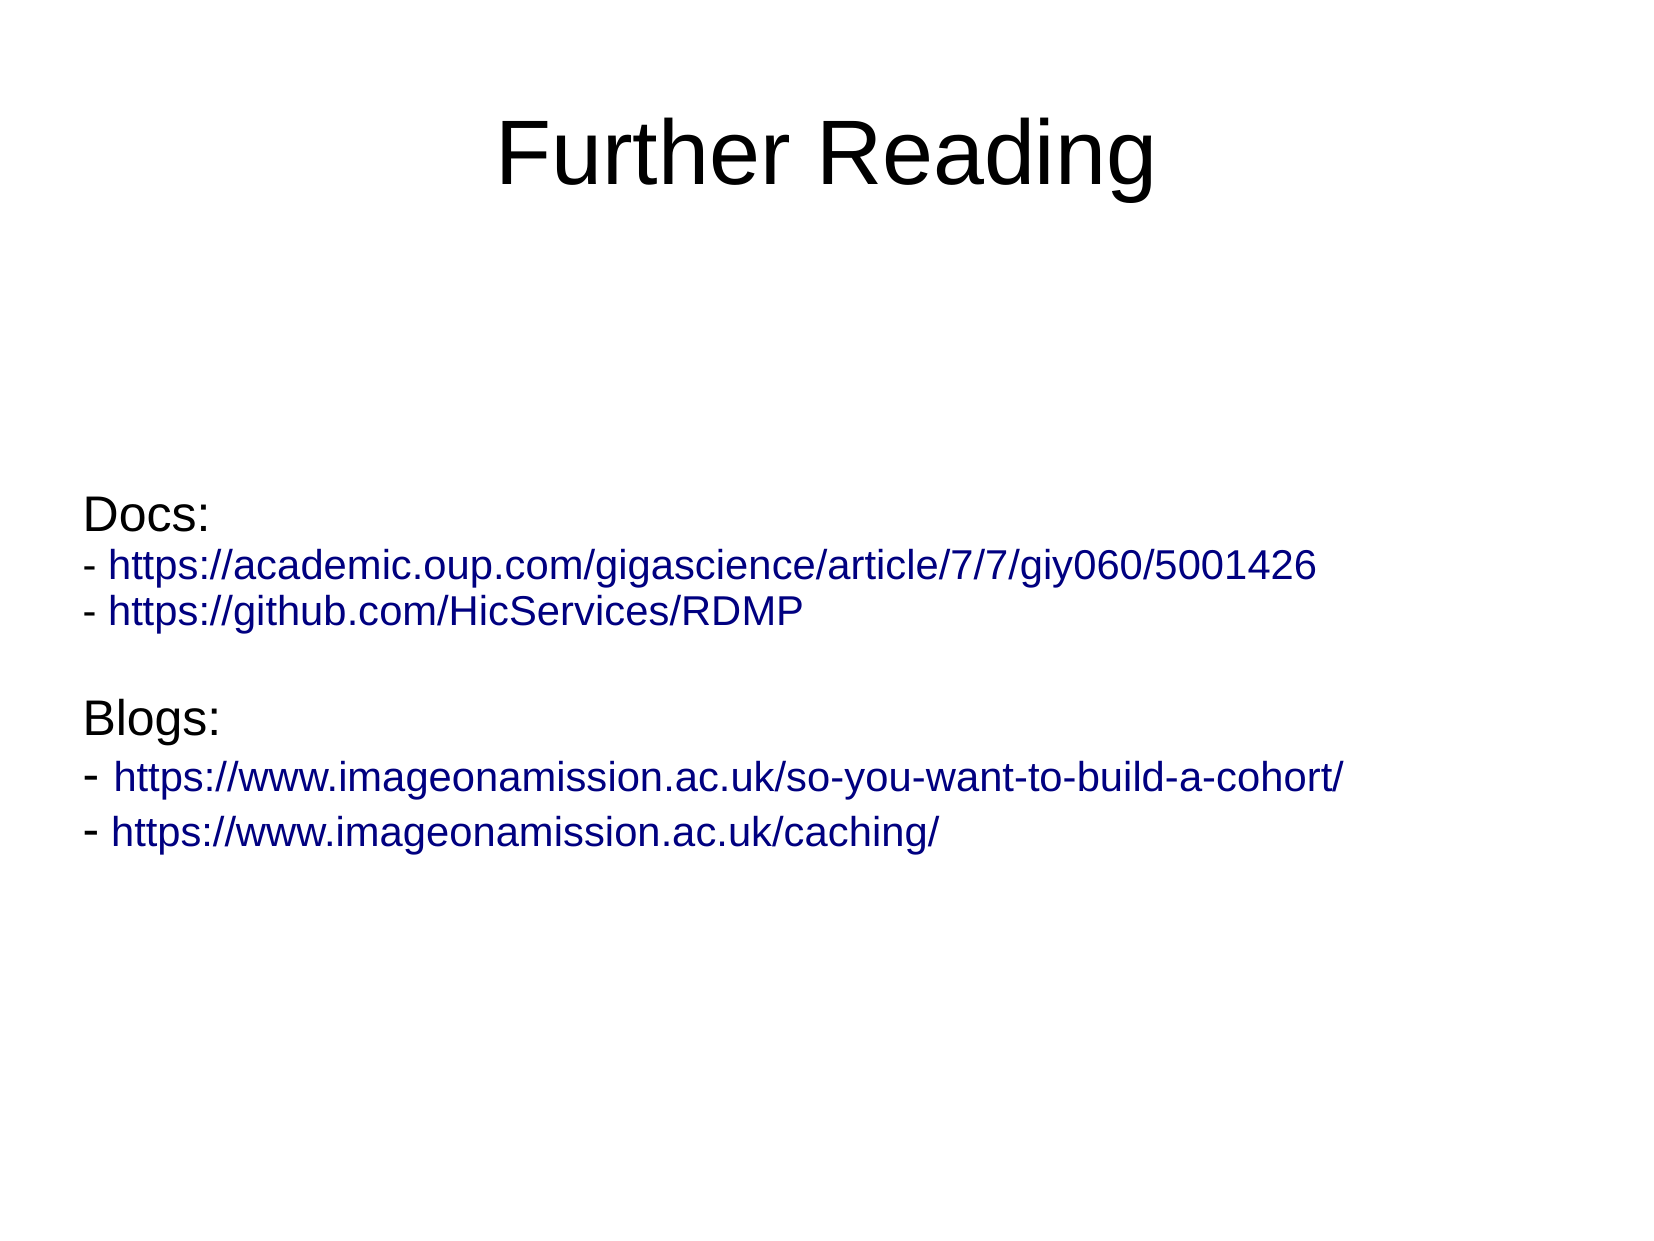

# Further Reading
Docs:
- https://academic.oup.com/gigascience/article/7/7/giy060/5001426
- https://github.com/HicServices/RDMP
Blogs:
- https://www.imageonamission.ac.uk/so-you-want-to-build-a-cohort/
- https://www.imageonamission.ac.uk/caching/